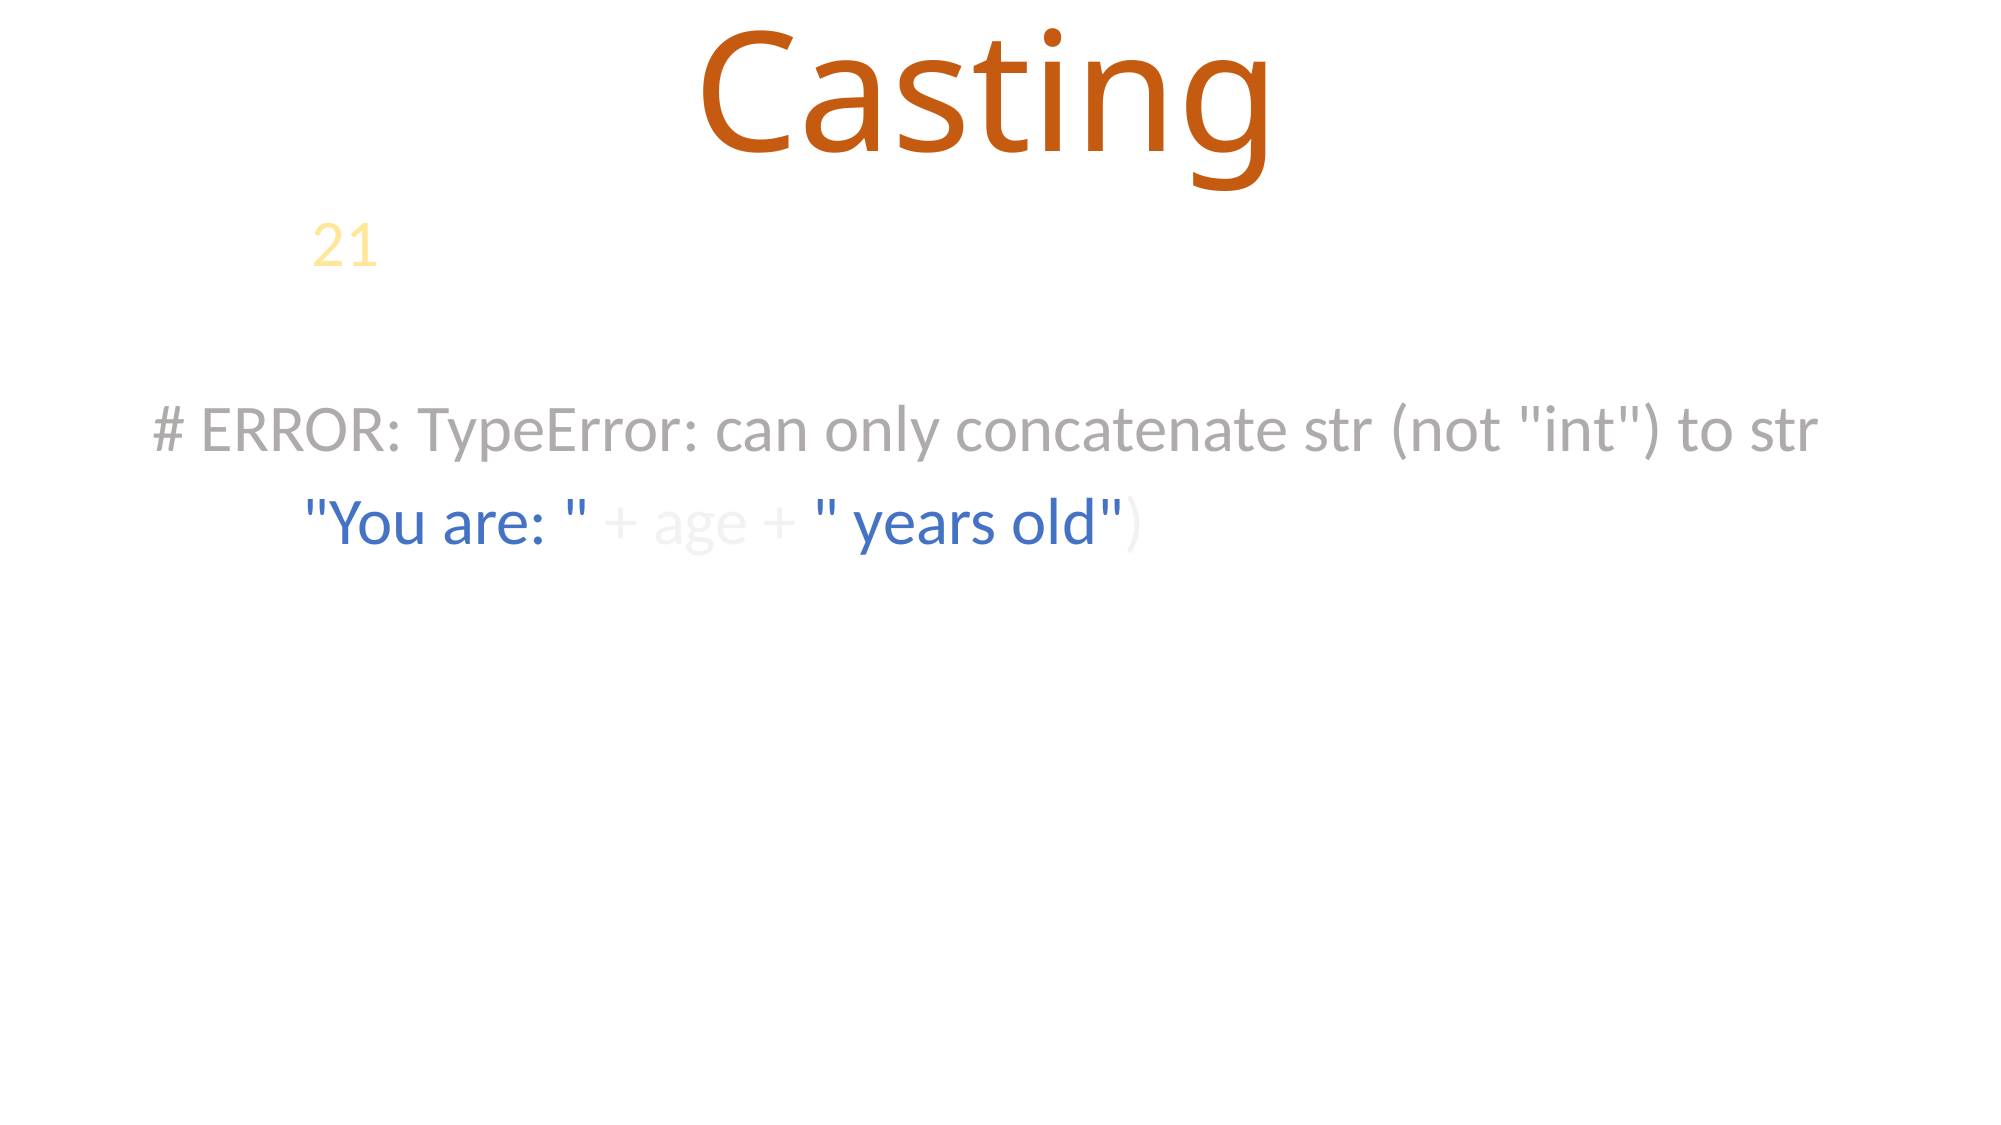

# Casting
age = 21
# ERROR: TypeError: can only concatenate str (not "int") to str
print("You are: " + age + " years old")